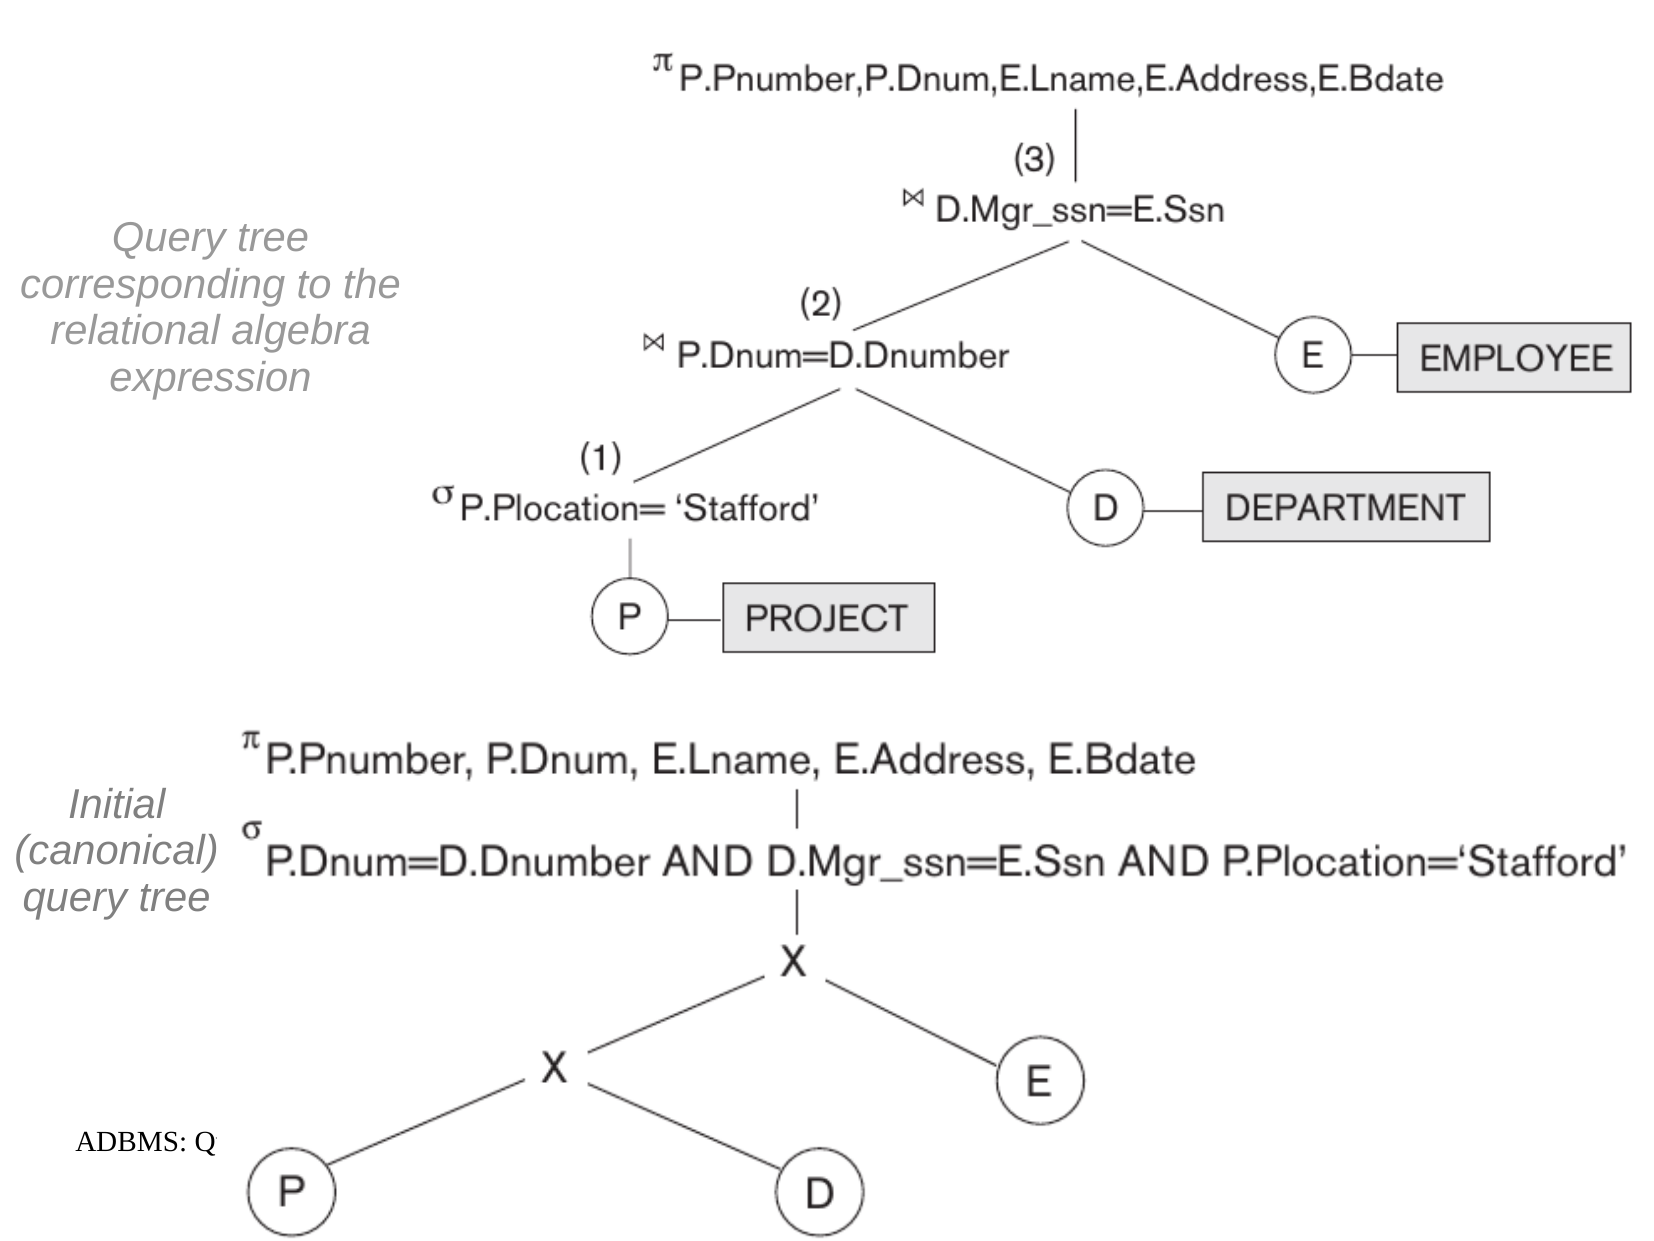

Query tree corresponding to the relational algebra expression
Initial (canonical) query tree